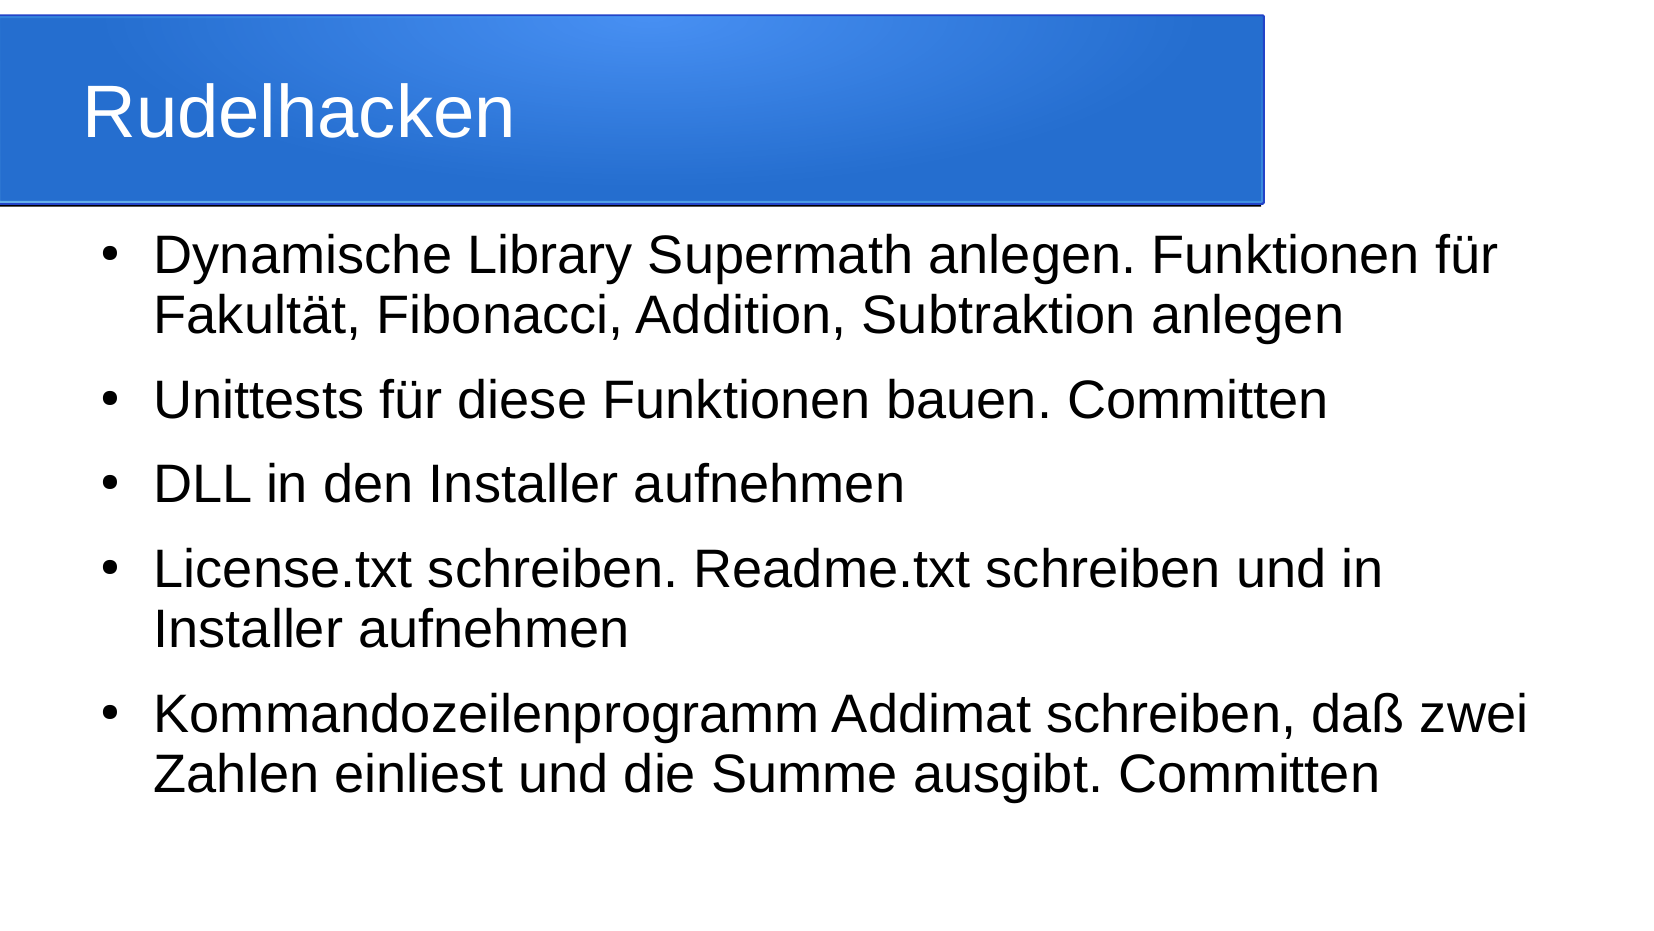

# Rudelhacken
Dynamische Library Supermath anlegen. Funktionen für Fakultät, Fibonacci, Addition, Subtraktion anlegen
Unittests für diese Funktionen bauen. Committen
DLL in den Installer aufnehmen
License.txt schreiben. Readme.txt schreiben und in Installer aufnehmen
Kommandozeilenprogramm Addimat schreiben, daß zwei Zahlen einliest und die Summe ausgibt. Committen